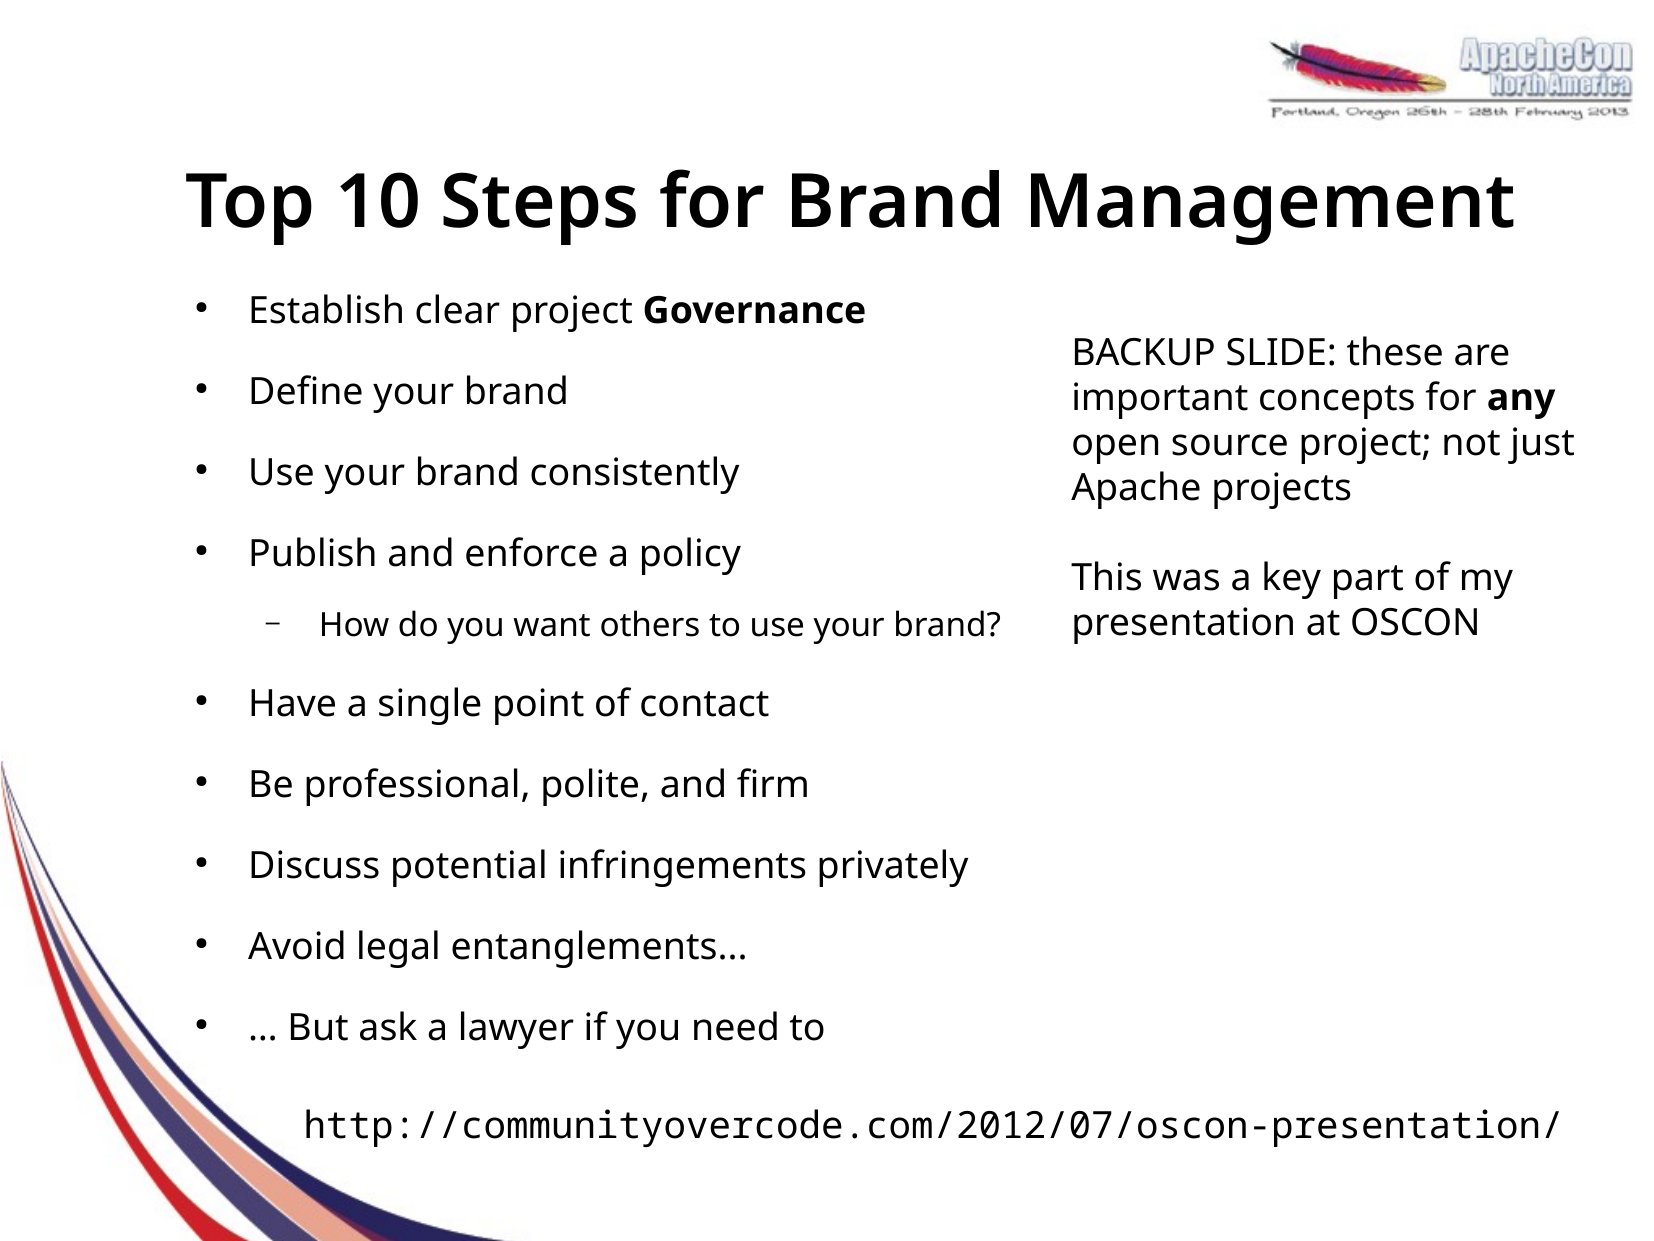

# Top 10 Steps for Brand Management
Establish clear project Governance
Define your brand
Use your brand consistently
Publish and enforce a policy
How do you want others to use your brand?
Have a single point of contact
Be professional, polite, and firm
Discuss potential infringements privately
Avoid legal entanglements...
… But ask a lawyer if you need to
BACKUP SLIDE: these are important concepts for any open source project; not just Apache projects
This was a key part of my presentation at OSCON
http://communityovercode.com/2012/07/oscon-presentation/